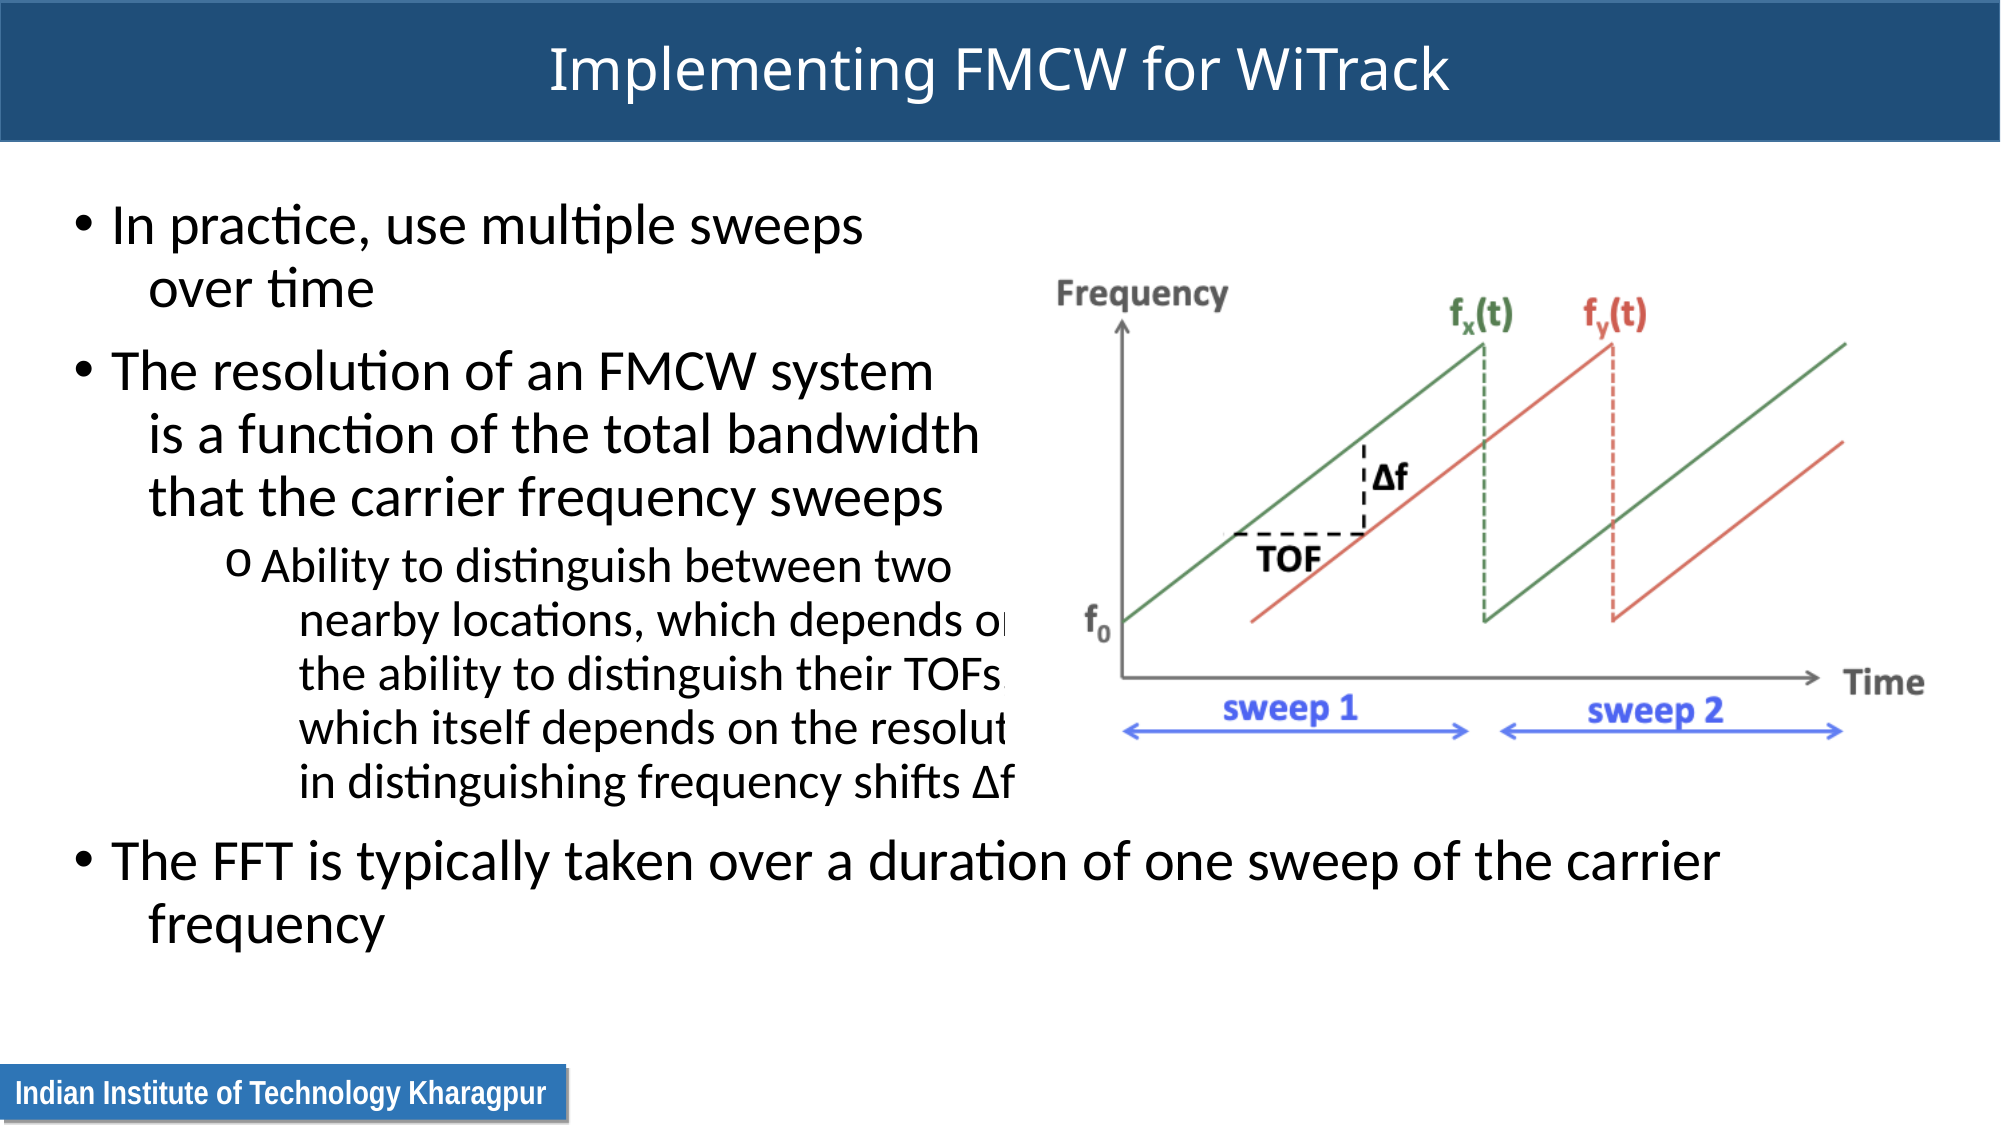

Implementing FMCW for WiTrack
# In practice, use multiple sweeps over time
The resolution of an FMCW system
is a function of the total bandwidth
that the carrier frequency sweeps
Ability to distinguish between two
nearby locations, which depends on
the ability to distinguish their TOFs,
which itself depends on the resolution
in distinguishing frequency shifts Δf
The FFT is typically taken over a duration of one sweep of the carrier frequency